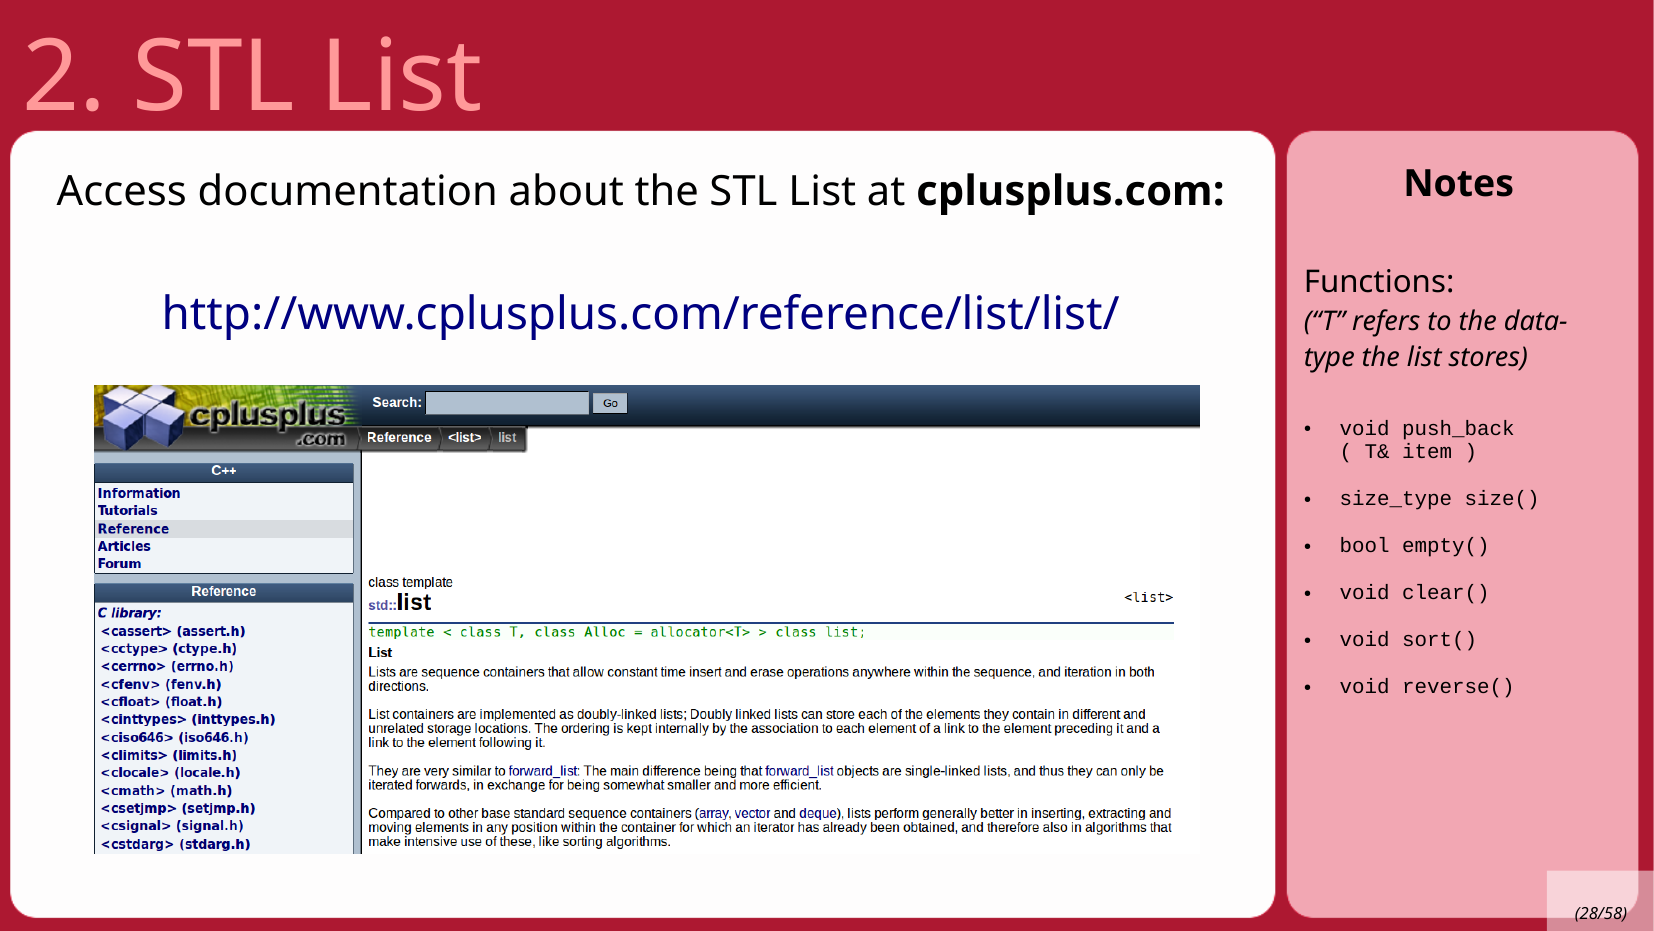

# 2. STL List
Notes
Functions:
(“T” refers to the data-type the list stores)
void push_back
( T& item )
size_type size()
bool empty()
void clear()
void sort()
void reverse()
Access documentation about the STL List at cplusplus.com:
http://www.cplusplus.com/reference/list/list/